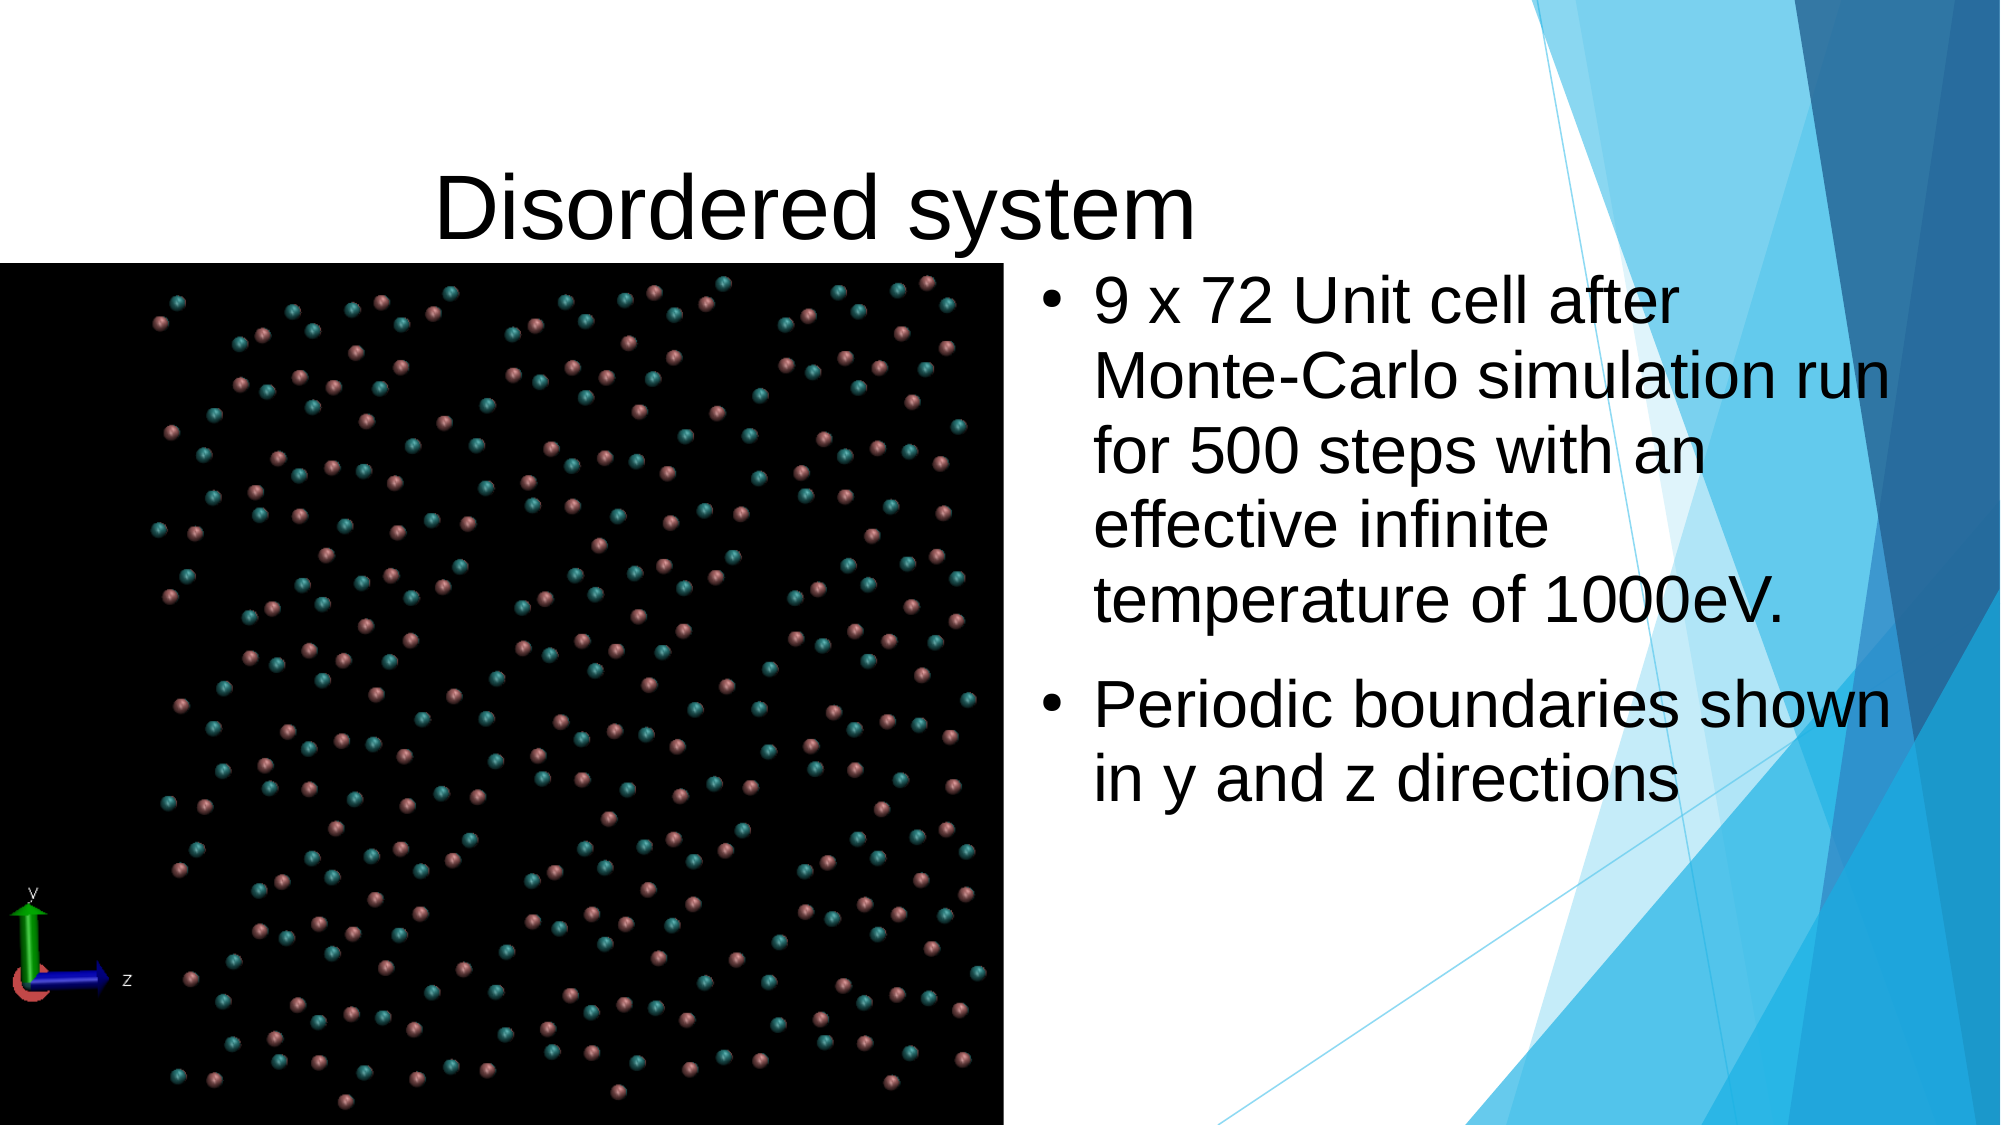

# Disordered system
9 x 72 Unit cell after Monte-Carlo simulation run for 500 steps with an effective infinite temperature of 1000eV.
Periodic boundaries shown in y and z directions